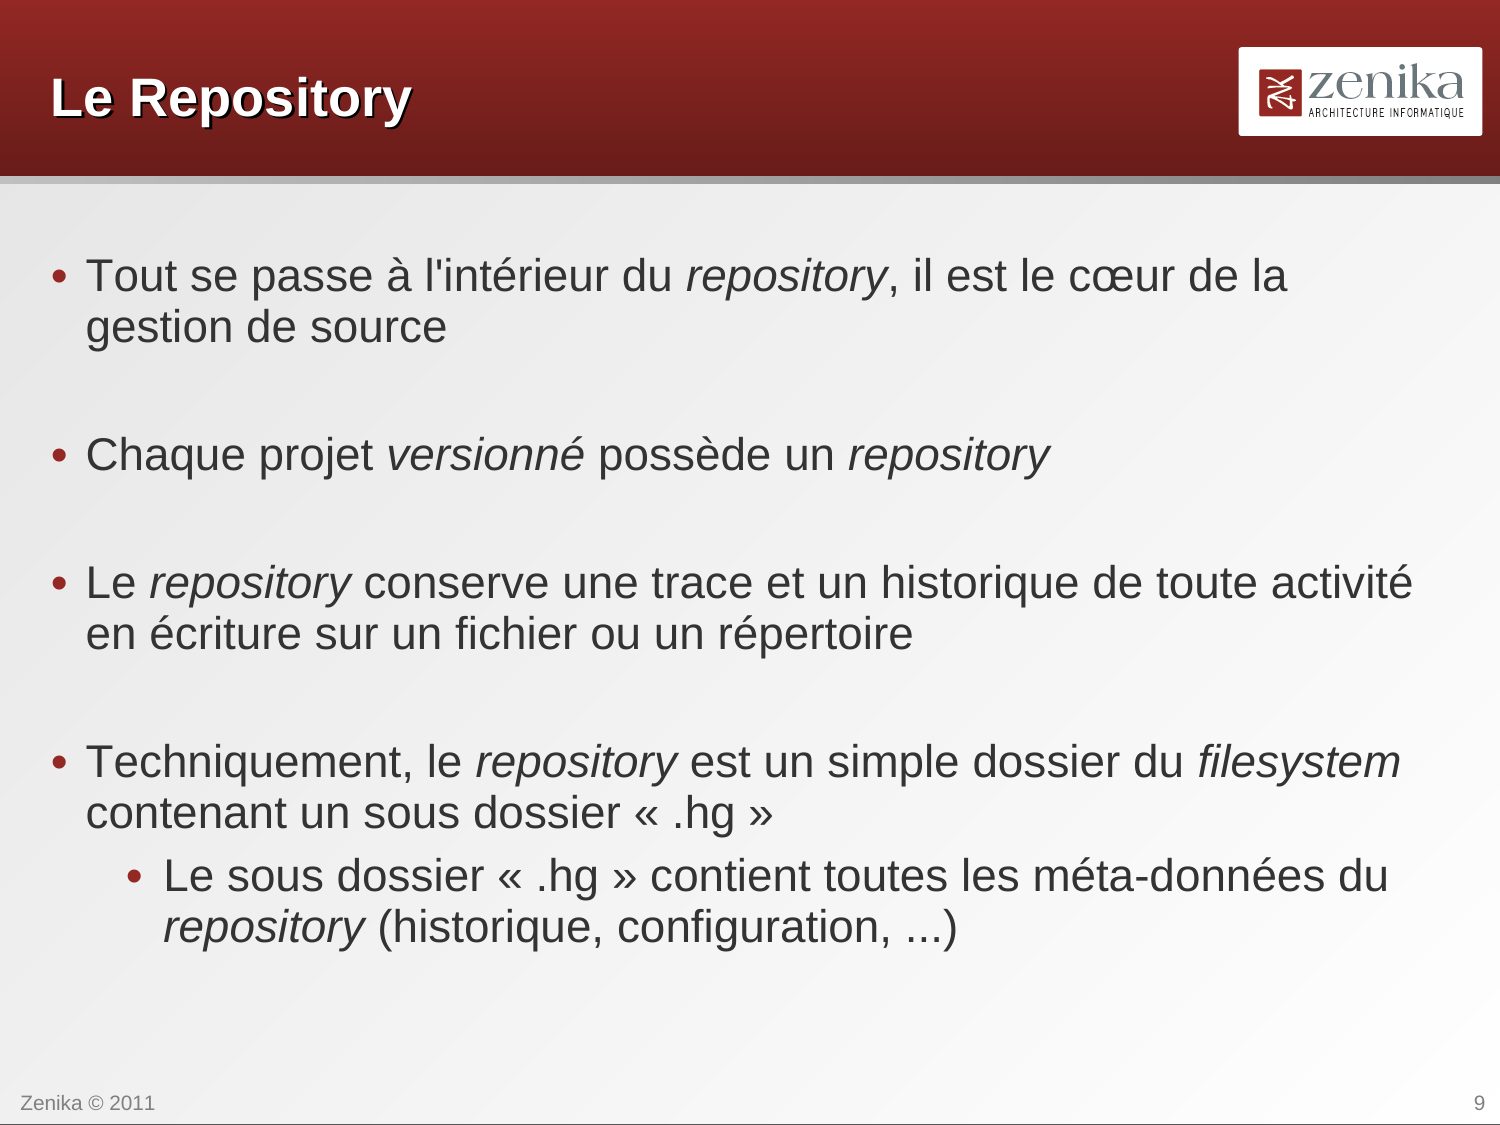

# Le Repository
Tout se passe à l'intérieur du repository, il est le cœur de la gestion de source
Chaque projet versionné possède un repository
Le repository conserve une trace et un historique de toute activité en écriture sur un fichier ou un répertoire
Techniquement, le repository est un simple dossier du filesystem contenant un sous dossier « .hg »
Le sous dossier « .hg » contient toutes les méta-données du repository (historique, configuration, ...)